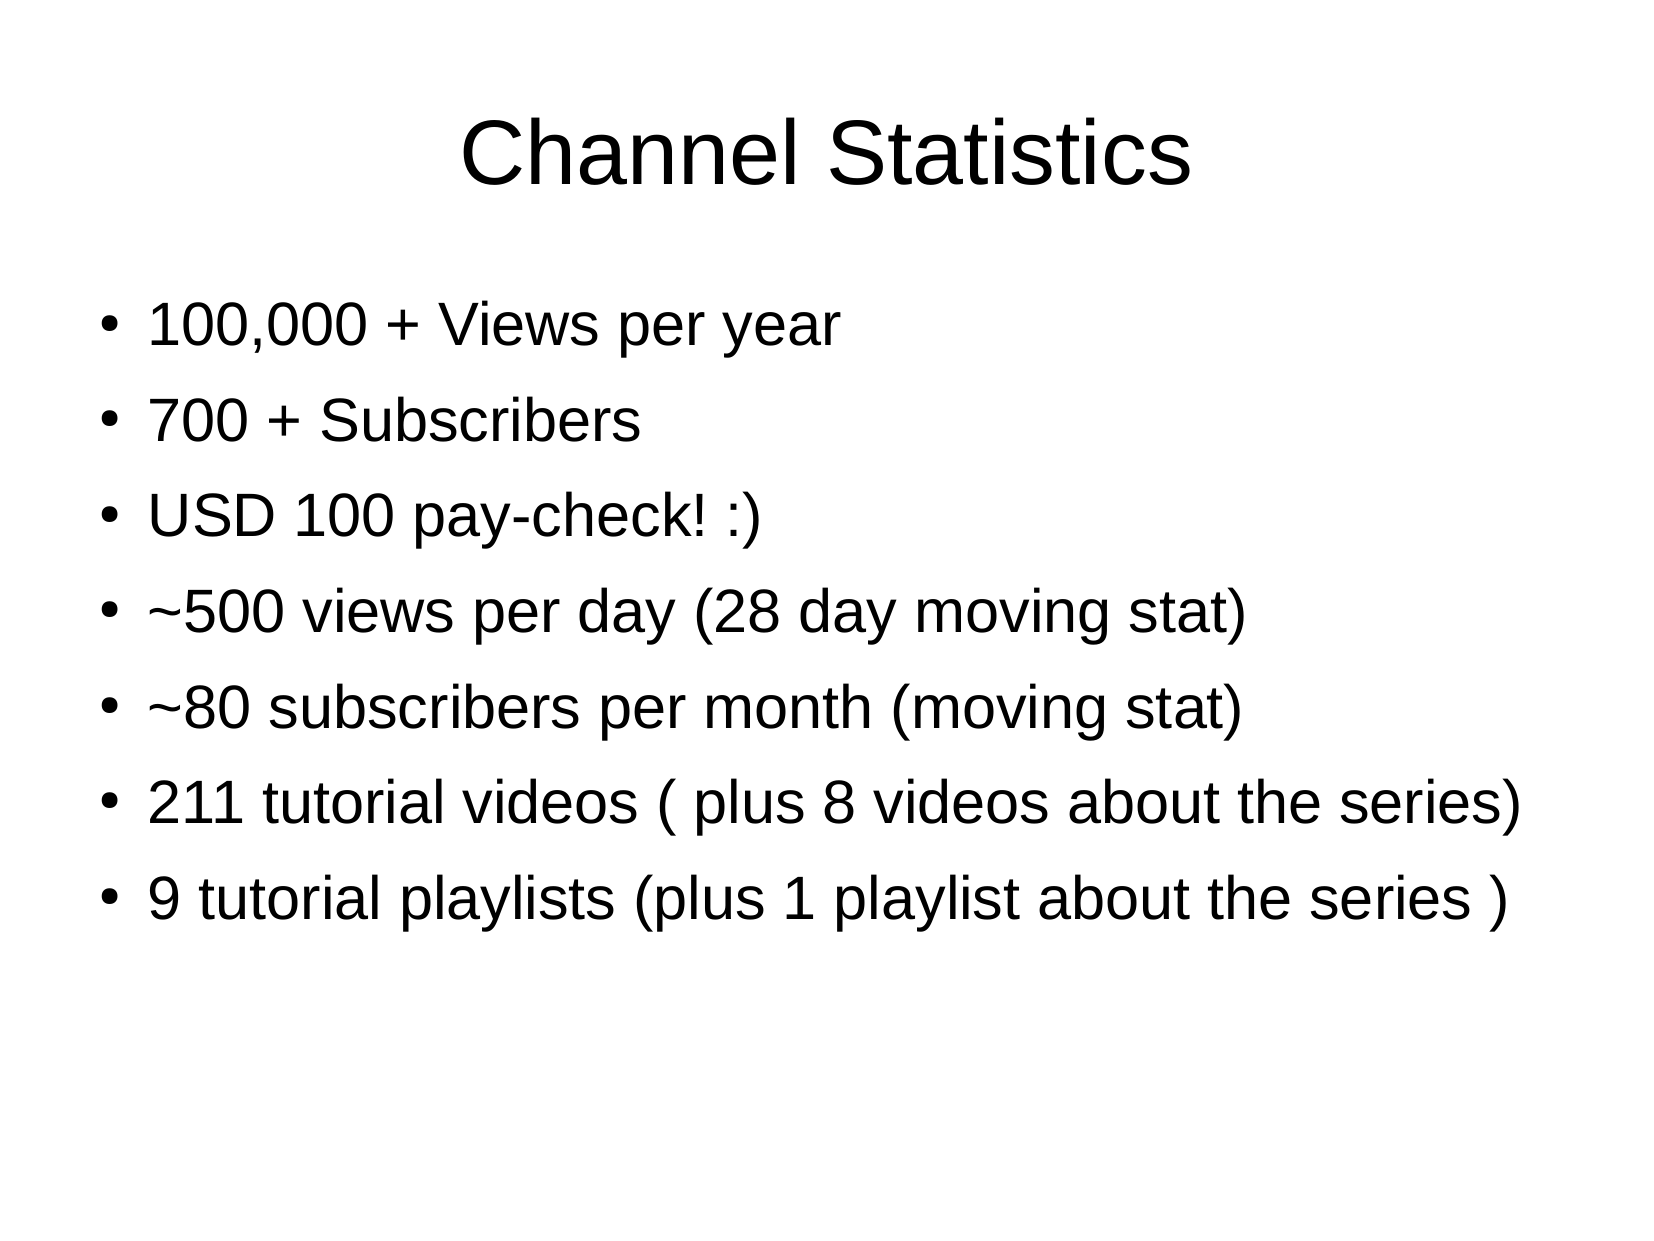

# Channel Statistics
100,000 + Views per year
700 + Subscribers
USD 100 pay-check! :)
~500 views per day (28 day moving stat)
~80 subscribers per month (moving stat)
211 tutorial videos ( plus 8 videos about the series)
9 tutorial playlists (plus 1 playlist about the series )